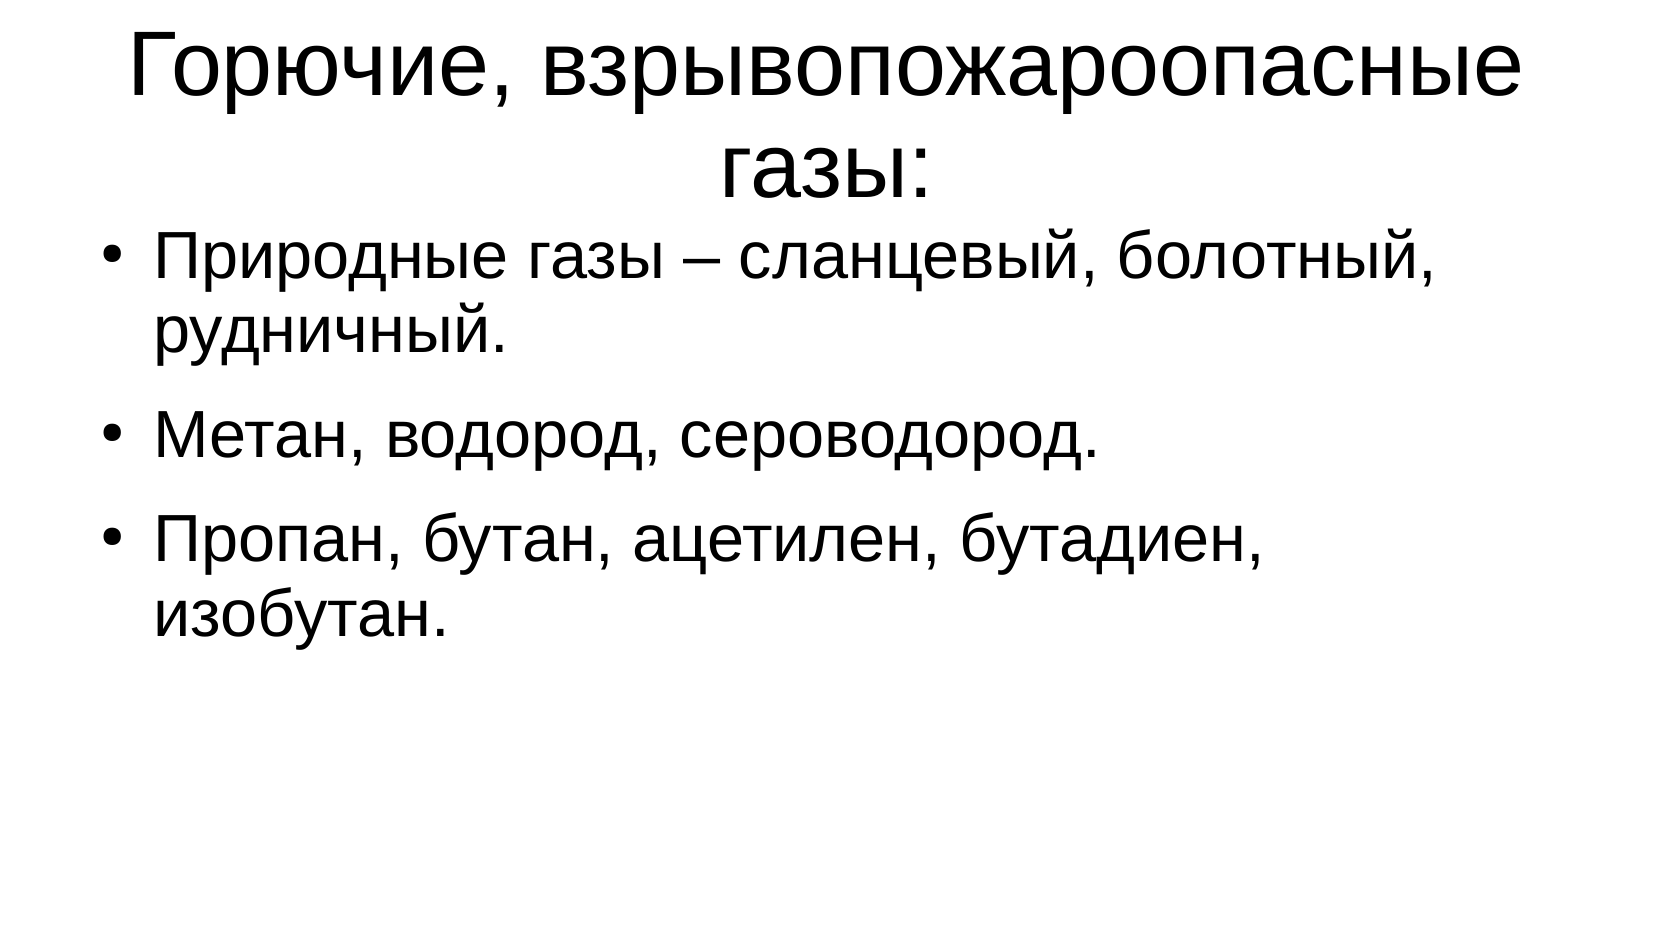

# Горючие, взрывопожароопасные газы:
Природные газы – сланцевый, болотный, рудничный.
Метан, водород, сероводород.
Пропан, бутан, ацетилен, бутадиен, изобутан.